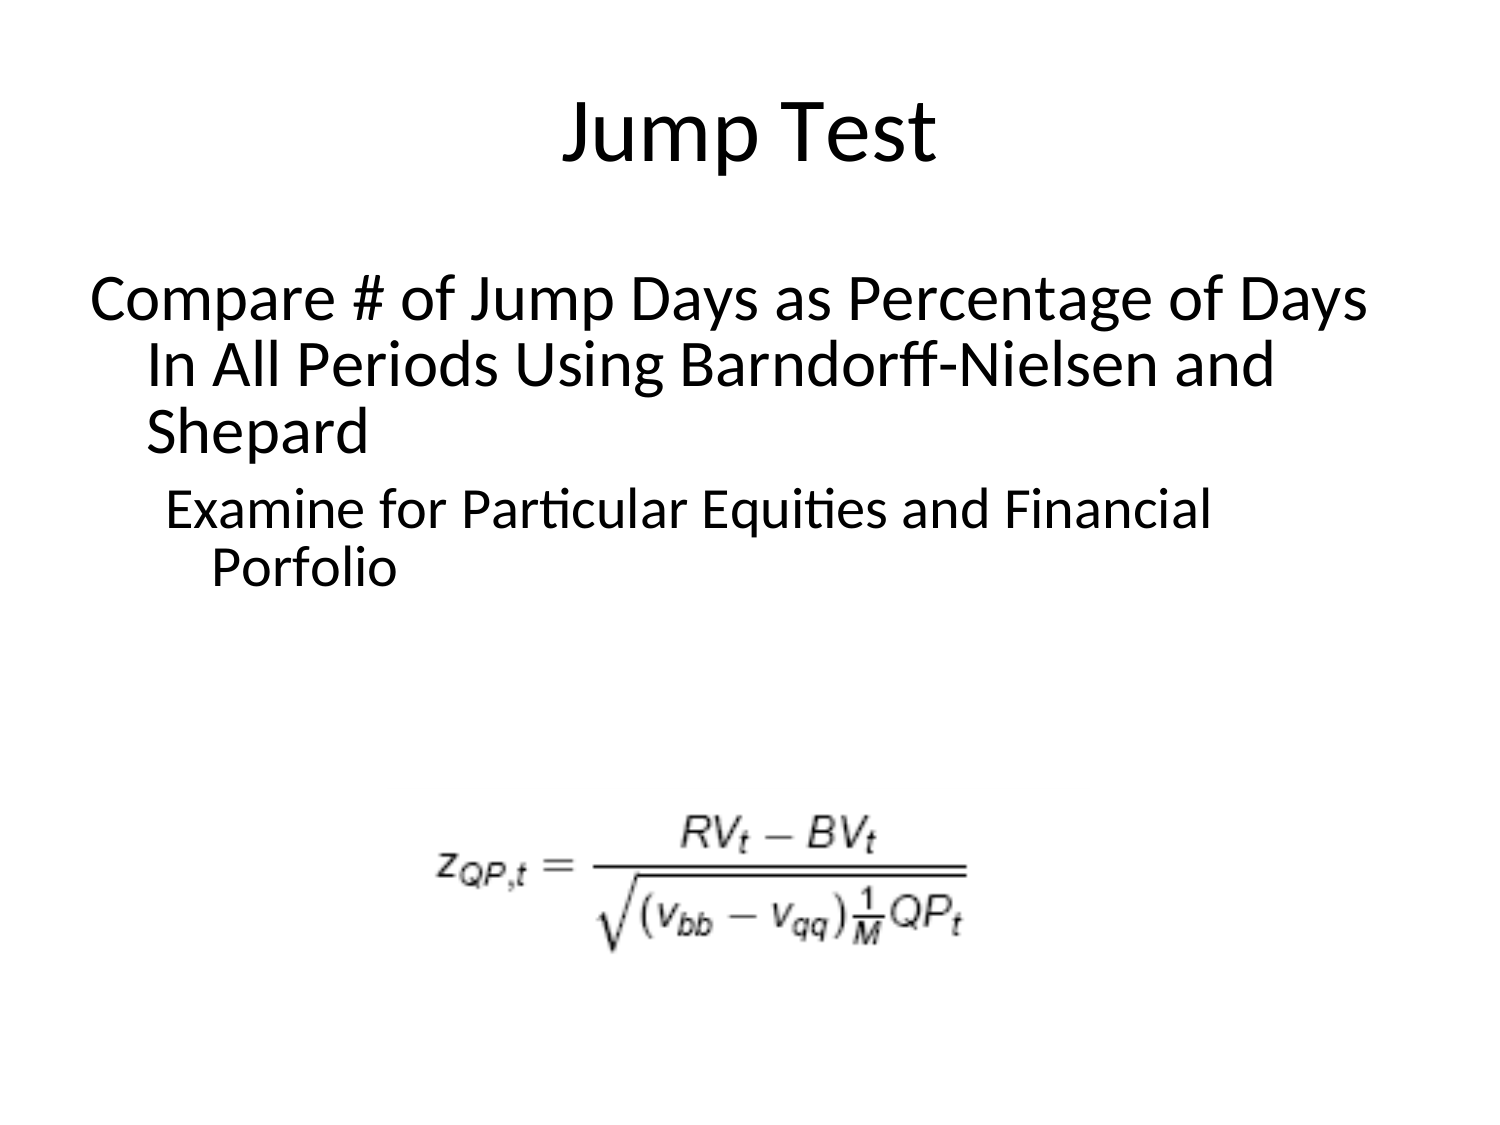

# Jump Test
Compare # of Jump Days as Percentage of Days In All Periods Using Barndorff-Nielsen and Shepard
Examine for Particular Equities and Financial Porfolio